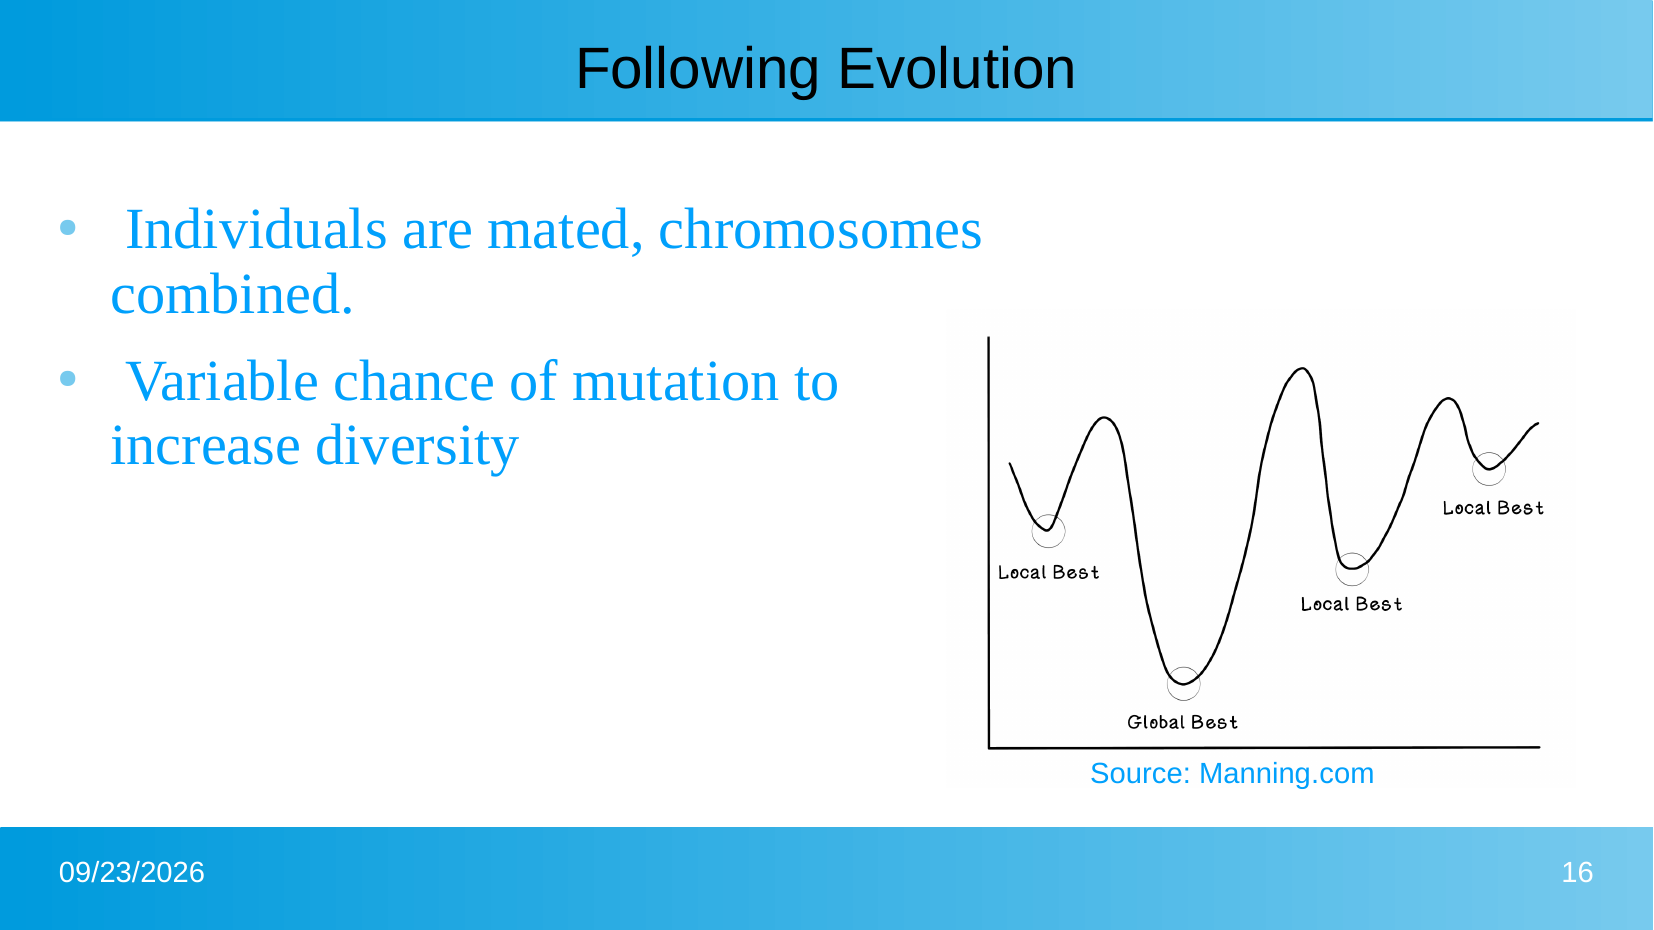

# Following Evolution
 Individuals are mated, chromosomes combined.
 Variable chance of mutation to increase diversity
Source: Manning.com
16